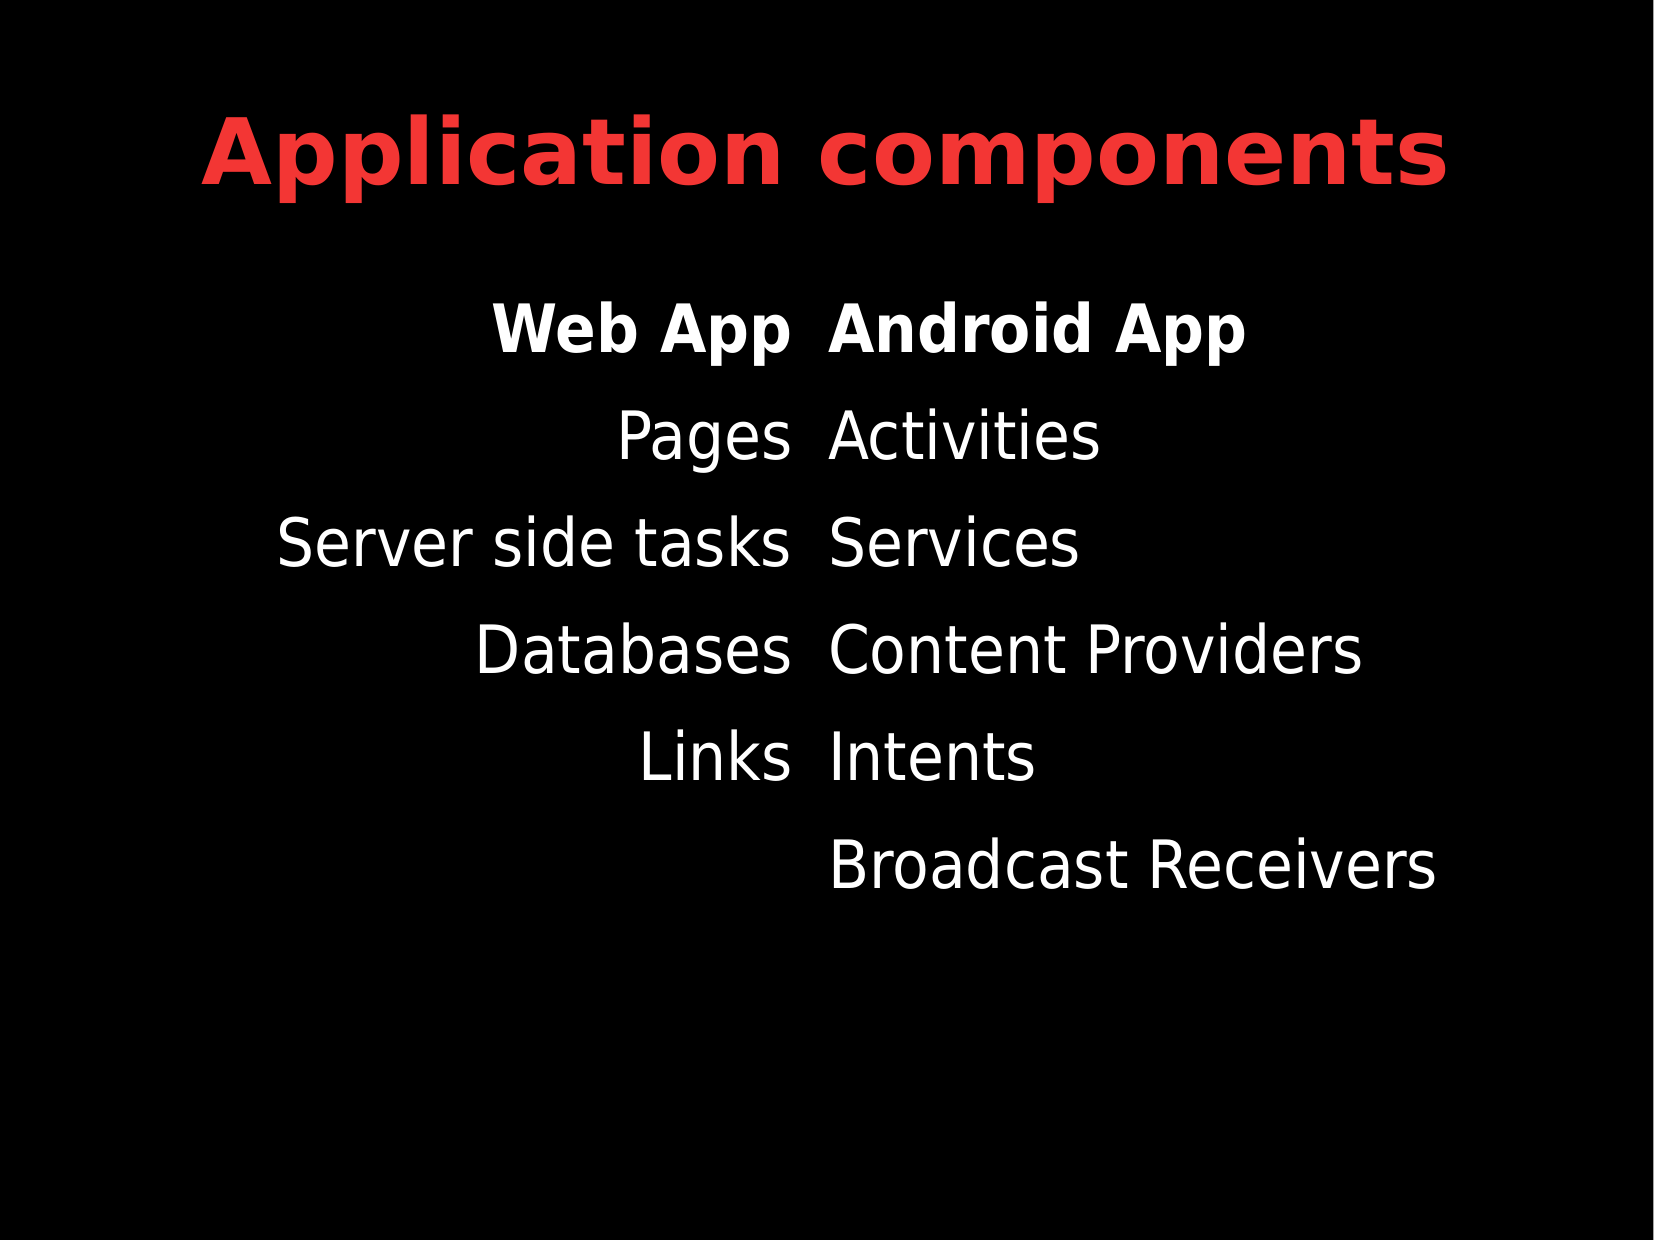

# Application components
Web App
Pages
Server side tasks
Databases
Links
Android App
Activities
Services
Content Providers
Intents
Broadcast Receivers